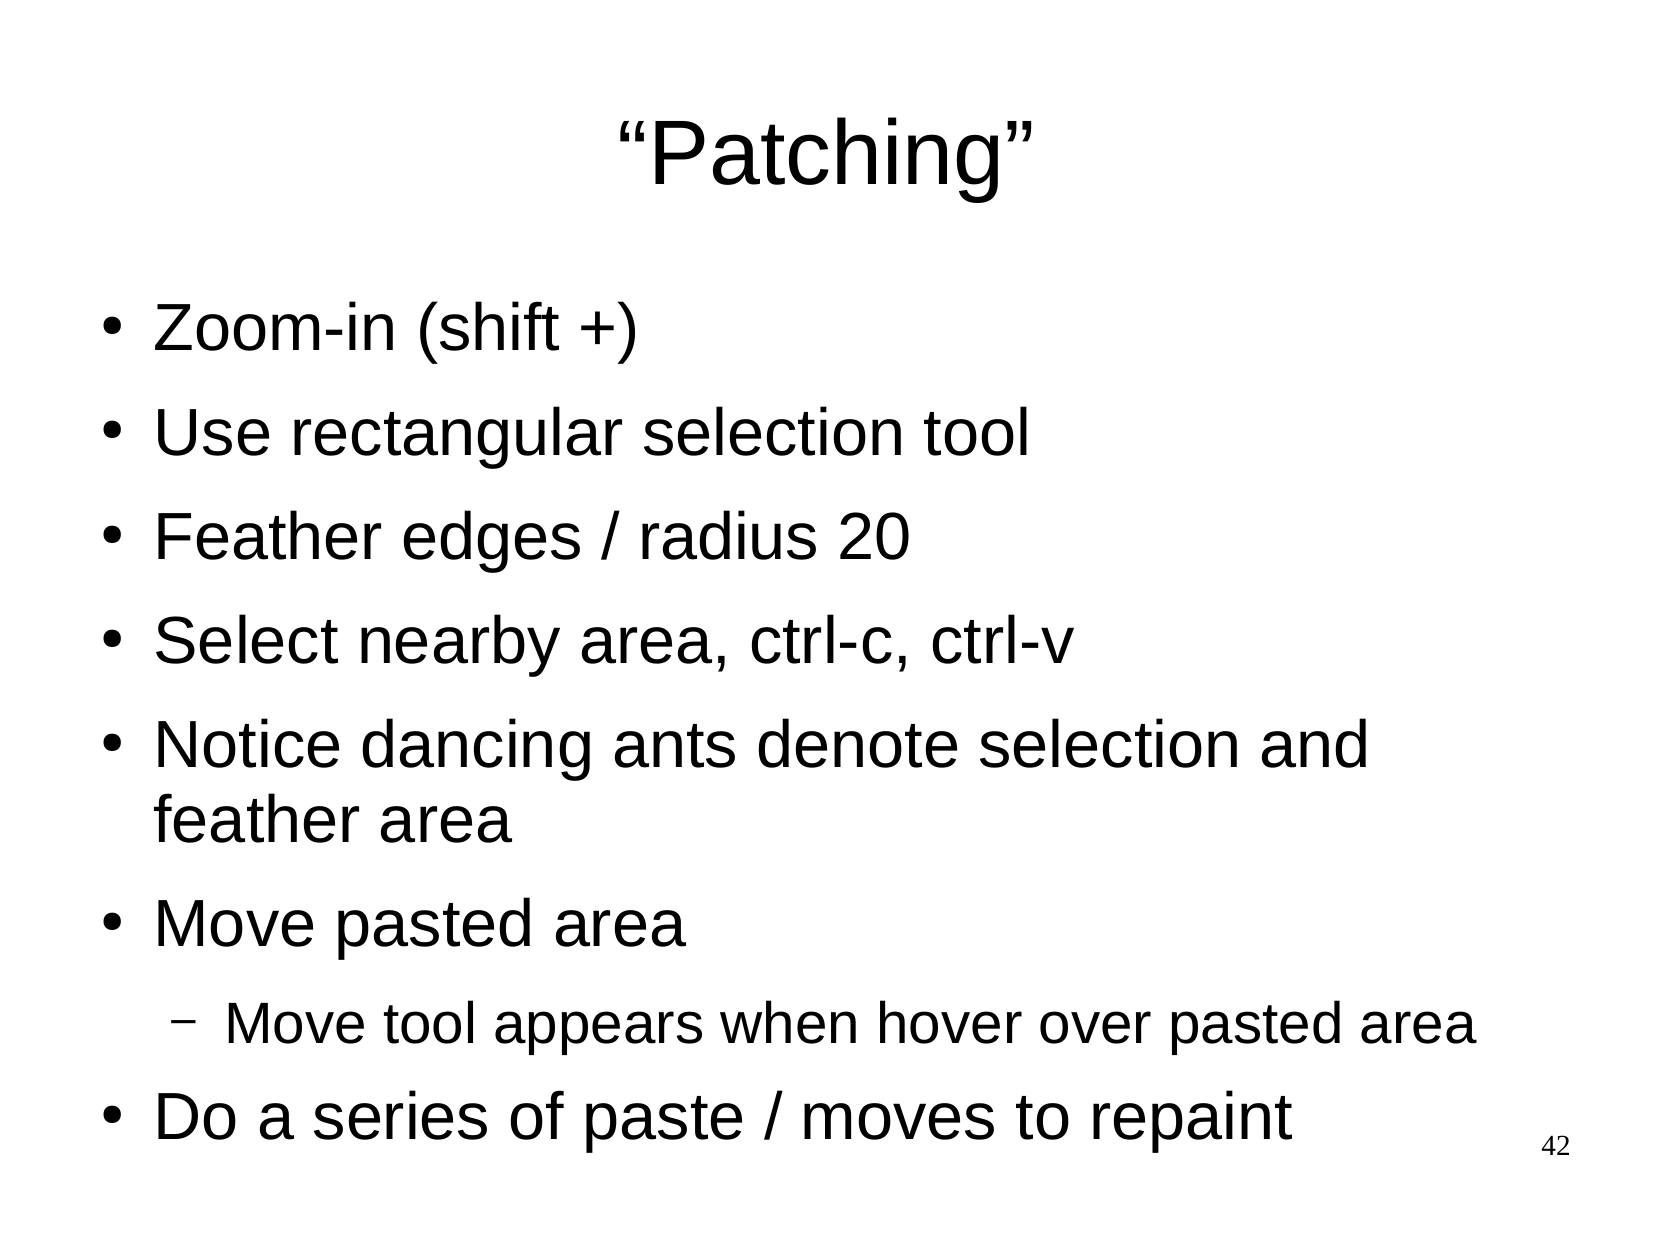

# “Patching”
Zoom-in (shift +)
Use rectangular selection tool
Feather edges / radius 20
Select nearby area, ctrl-c, ctrl-v
Notice dancing ants denote selection and feather area
Move pasted area
Move tool appears when hover over pasted area
Do a series of paste / moves to repaint
42